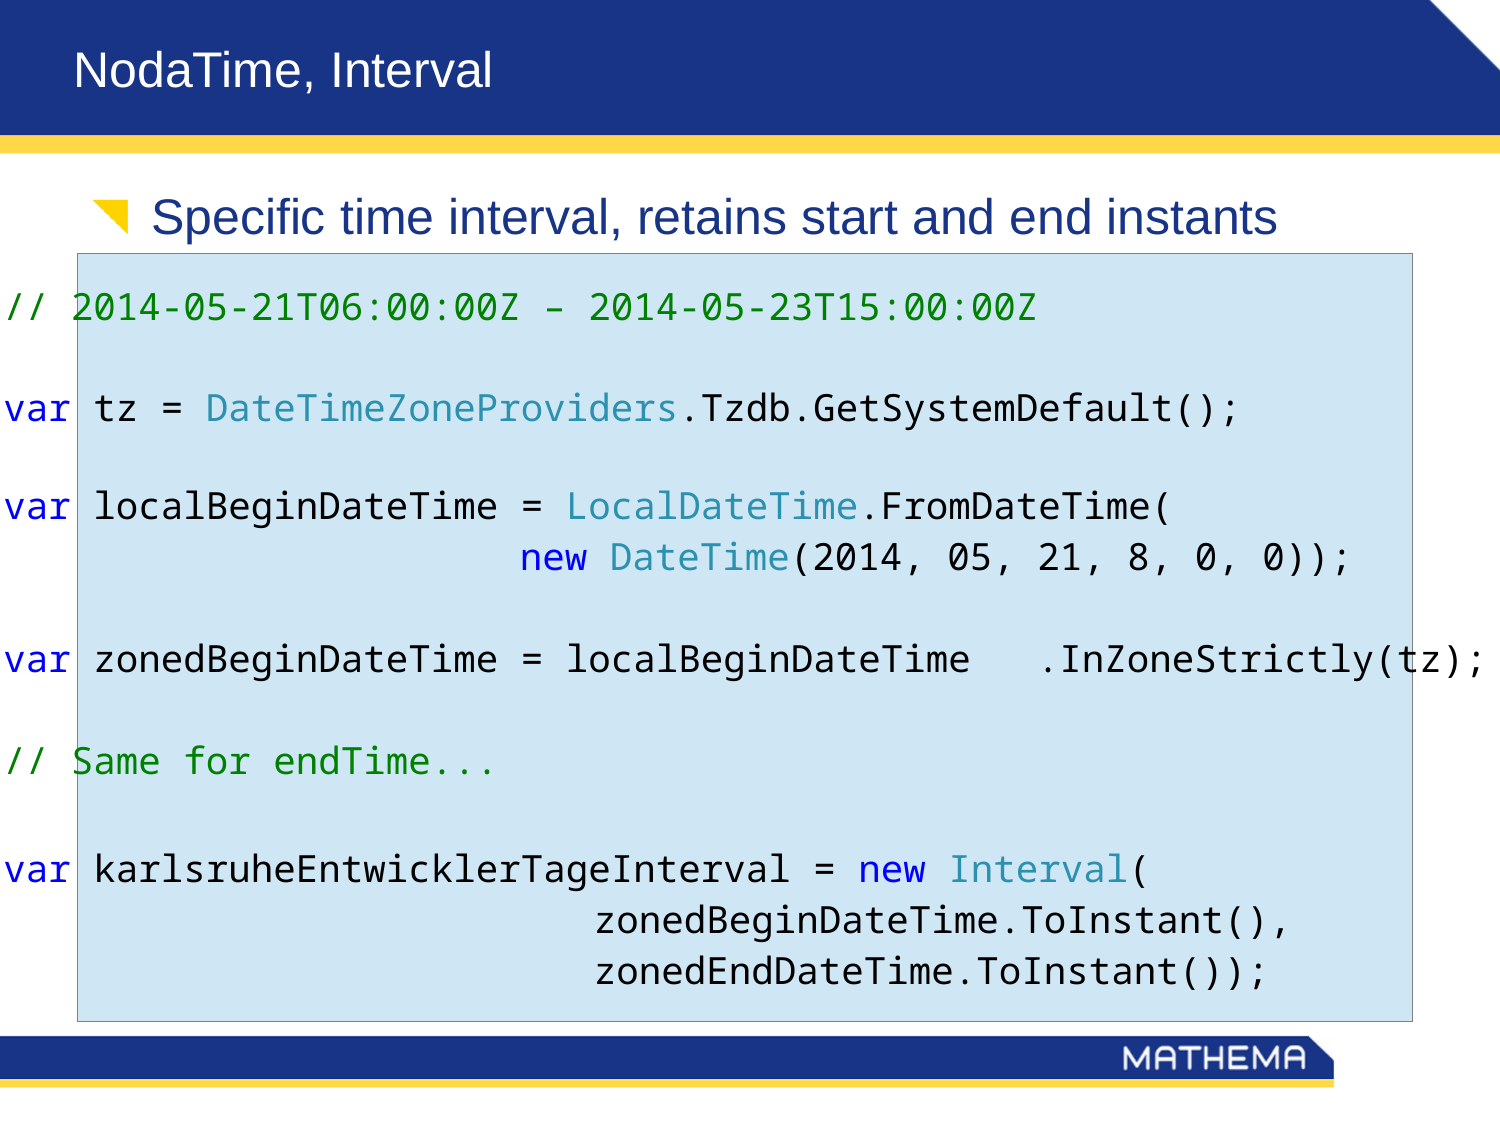

# NodaTime, Interval
Specific time interval, retains start and end instants
// 2014-05-21T06:00:00Z – 2014-05-23T15:00:00Z
var tz = DateTimeZoneProviders.Tzdb.GetSystemDefault();
var localBeginDateTime = LocalDateTime.FromDateTime(
							new DateTime(2014, 05, 21, 8, 0, 0));
var zonedBeginDateTime = localBeginDateTime	.InZoneStrictly(tz);
// Same for endTime...
var karlsruheEntwicklerTageInterval = new Interval(
								zonedBeginDateTime.ToInstant(),
								zonedEndDateTime.ToInstant());